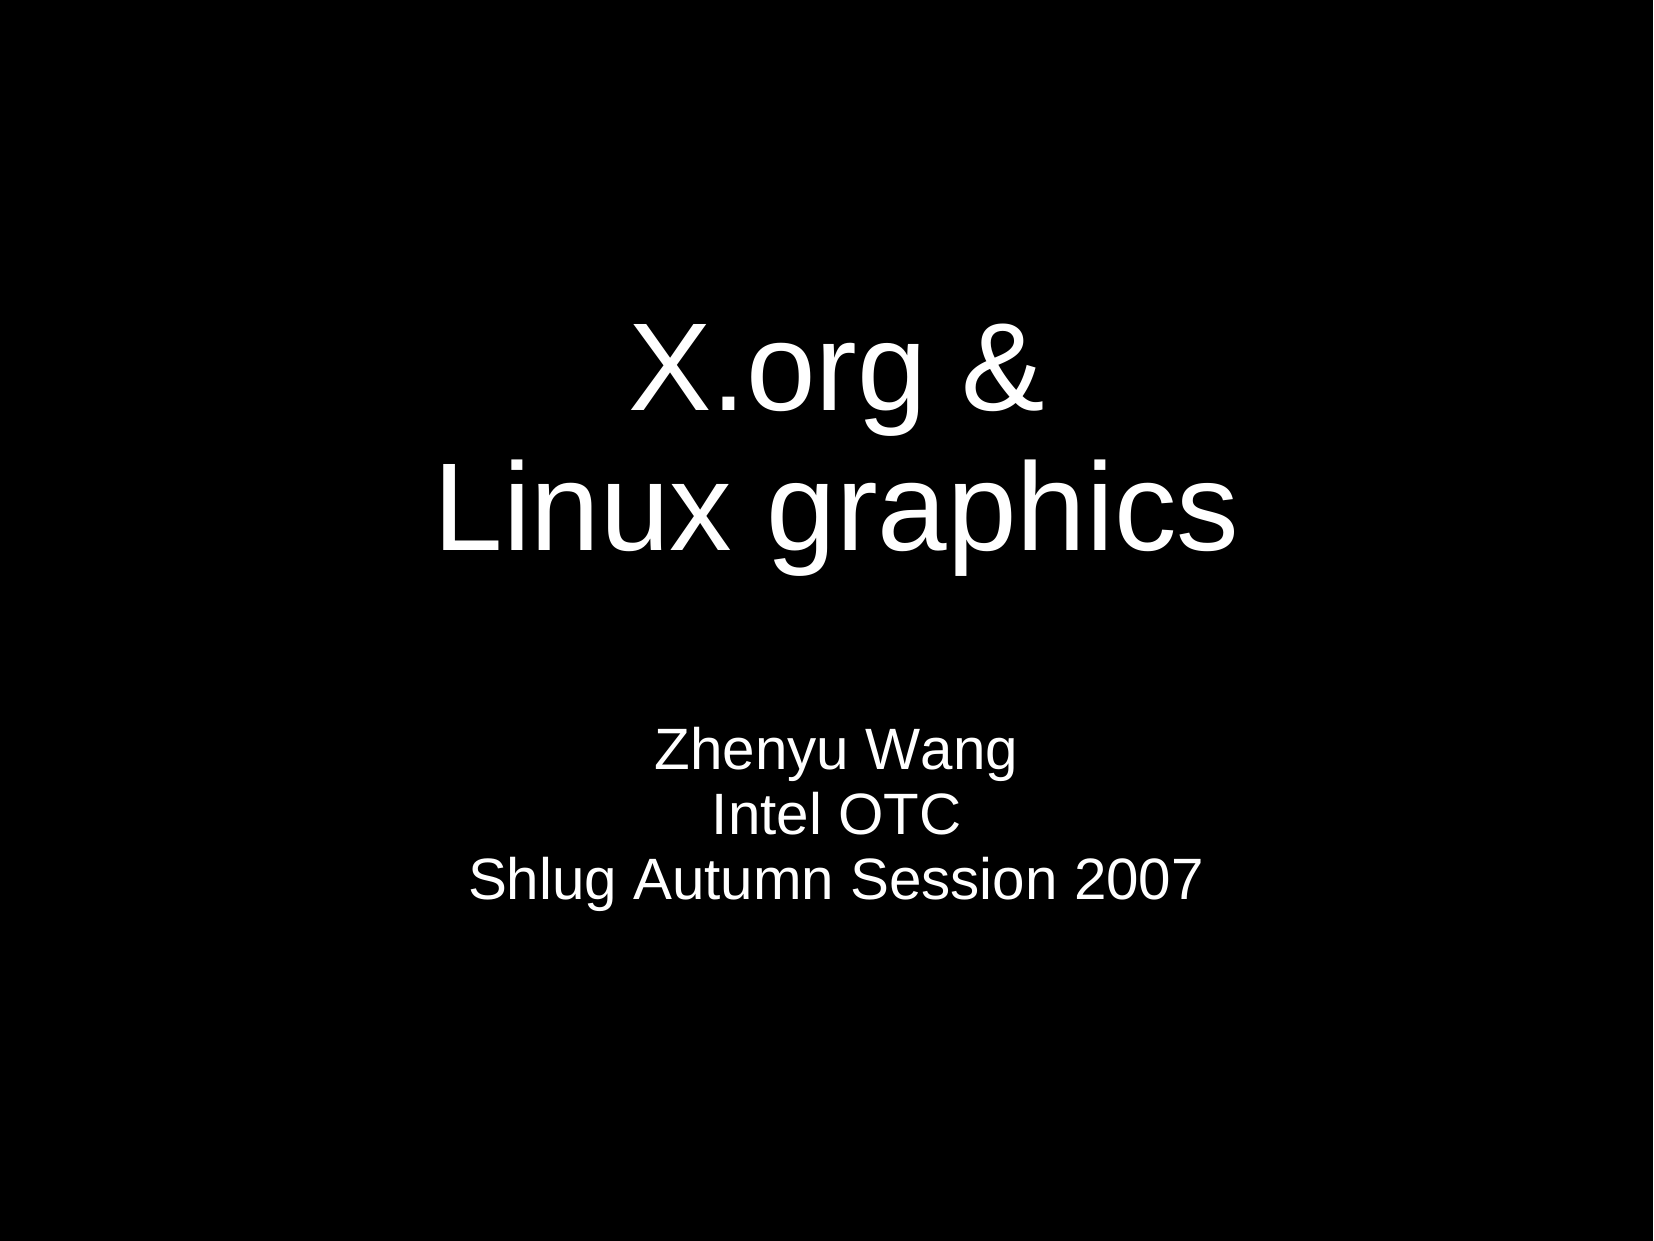

# X.org &
Linux graphics
Zhenyu Wang
Intel OTC
Shlug Autumn Session 2007